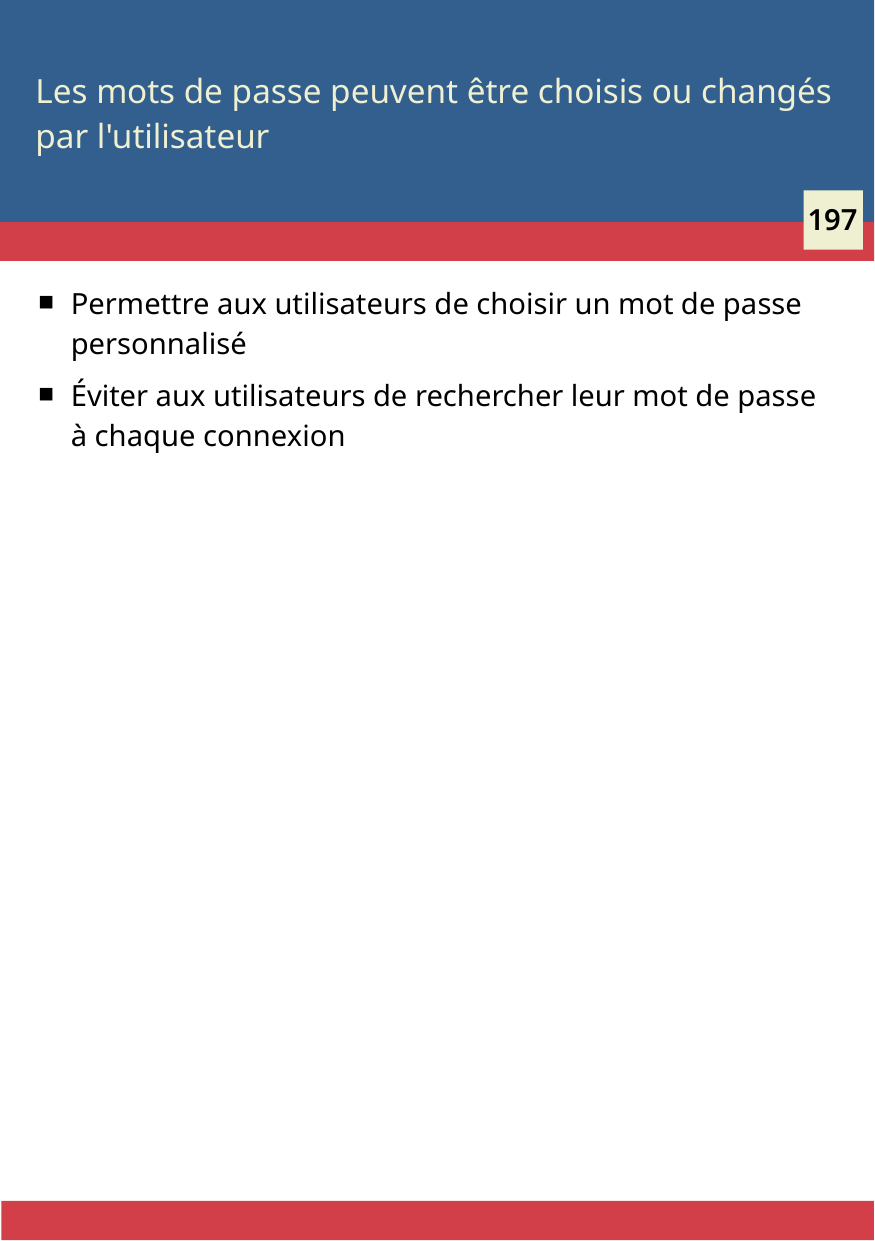

# Les mots de passe peuvent être choisis ou changés par l'utilisateur
197
Permettre aux utilisateurs de choisir un mot de passe personnalisé
Éviter aux utilisateurs de rechercher leur mot de passe à chaque connexion